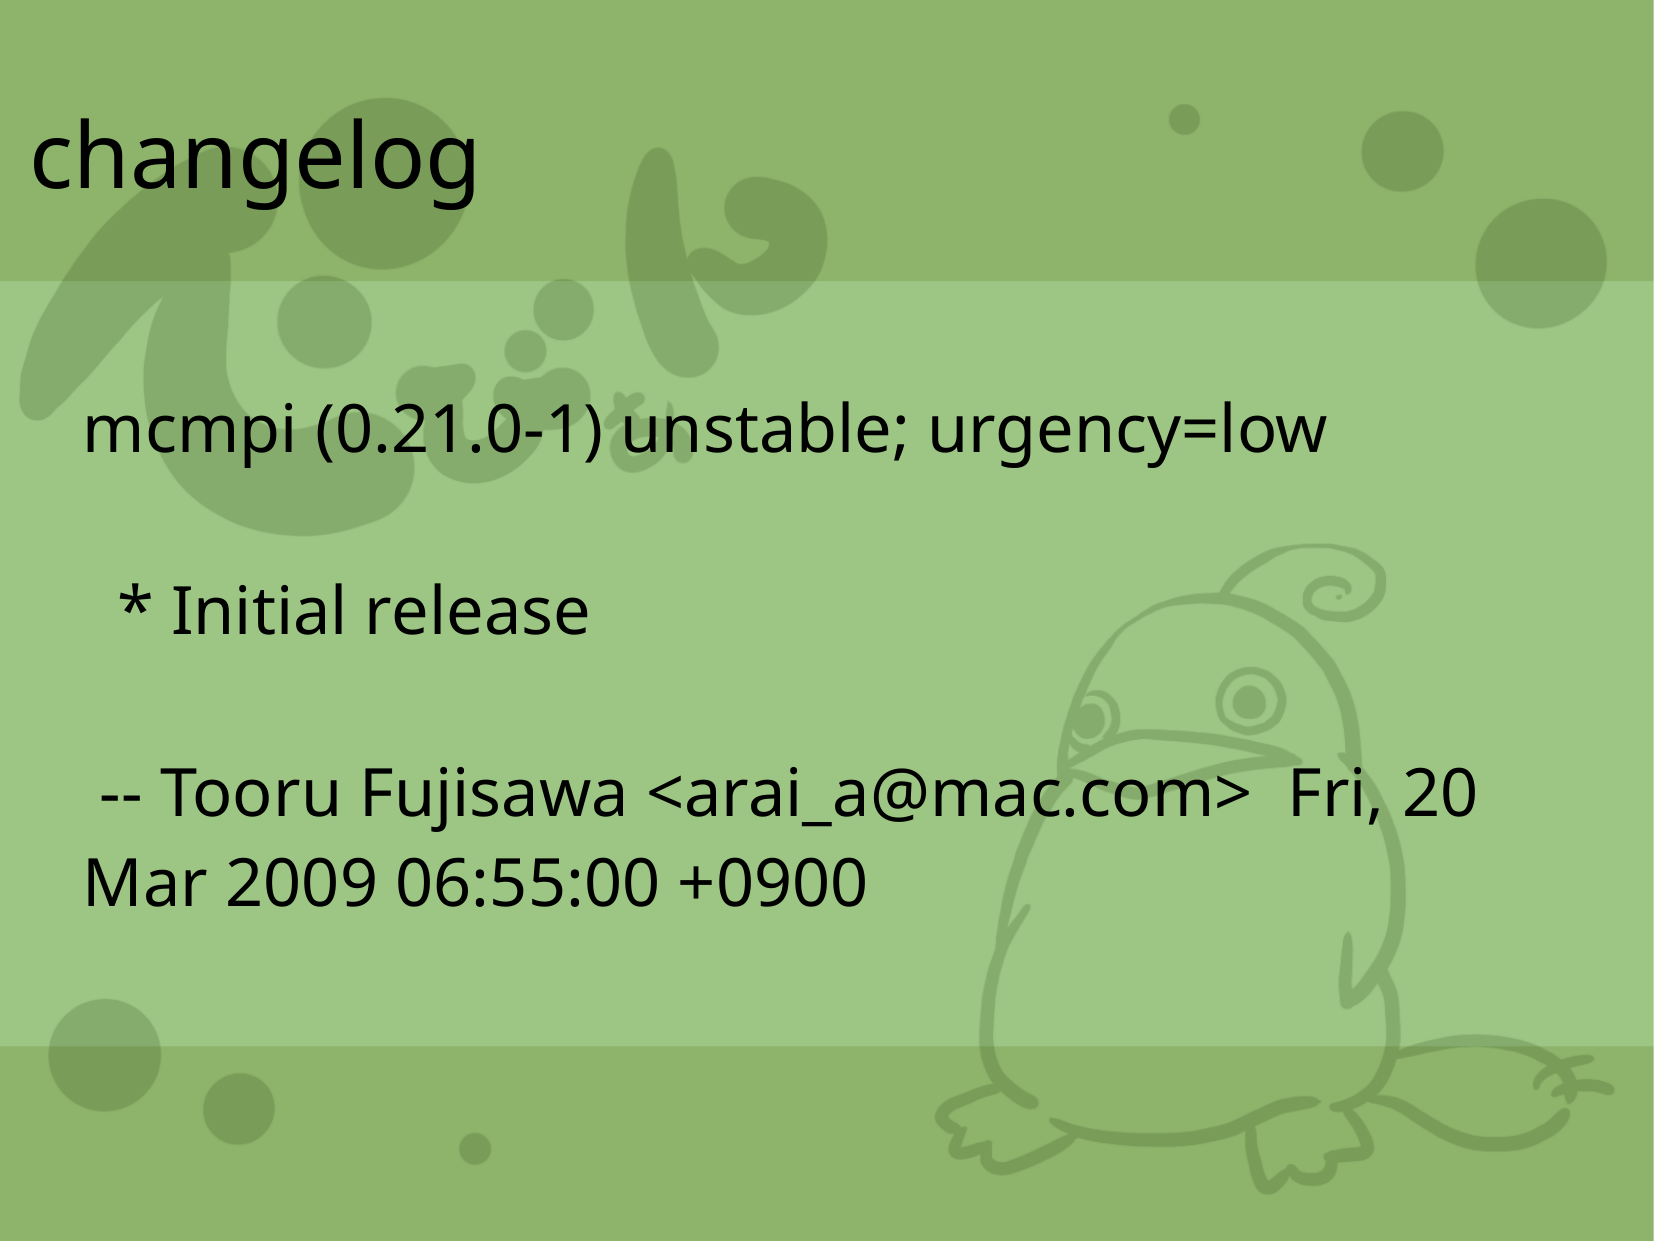

# changelog
mcmpi (0.21.0-1) unstable; urgency=low
 * Initial release
 -- Tooru Fujisawa <arai_a@mac.com> Fri, 20 Mar 2009 06:55:00 +0900